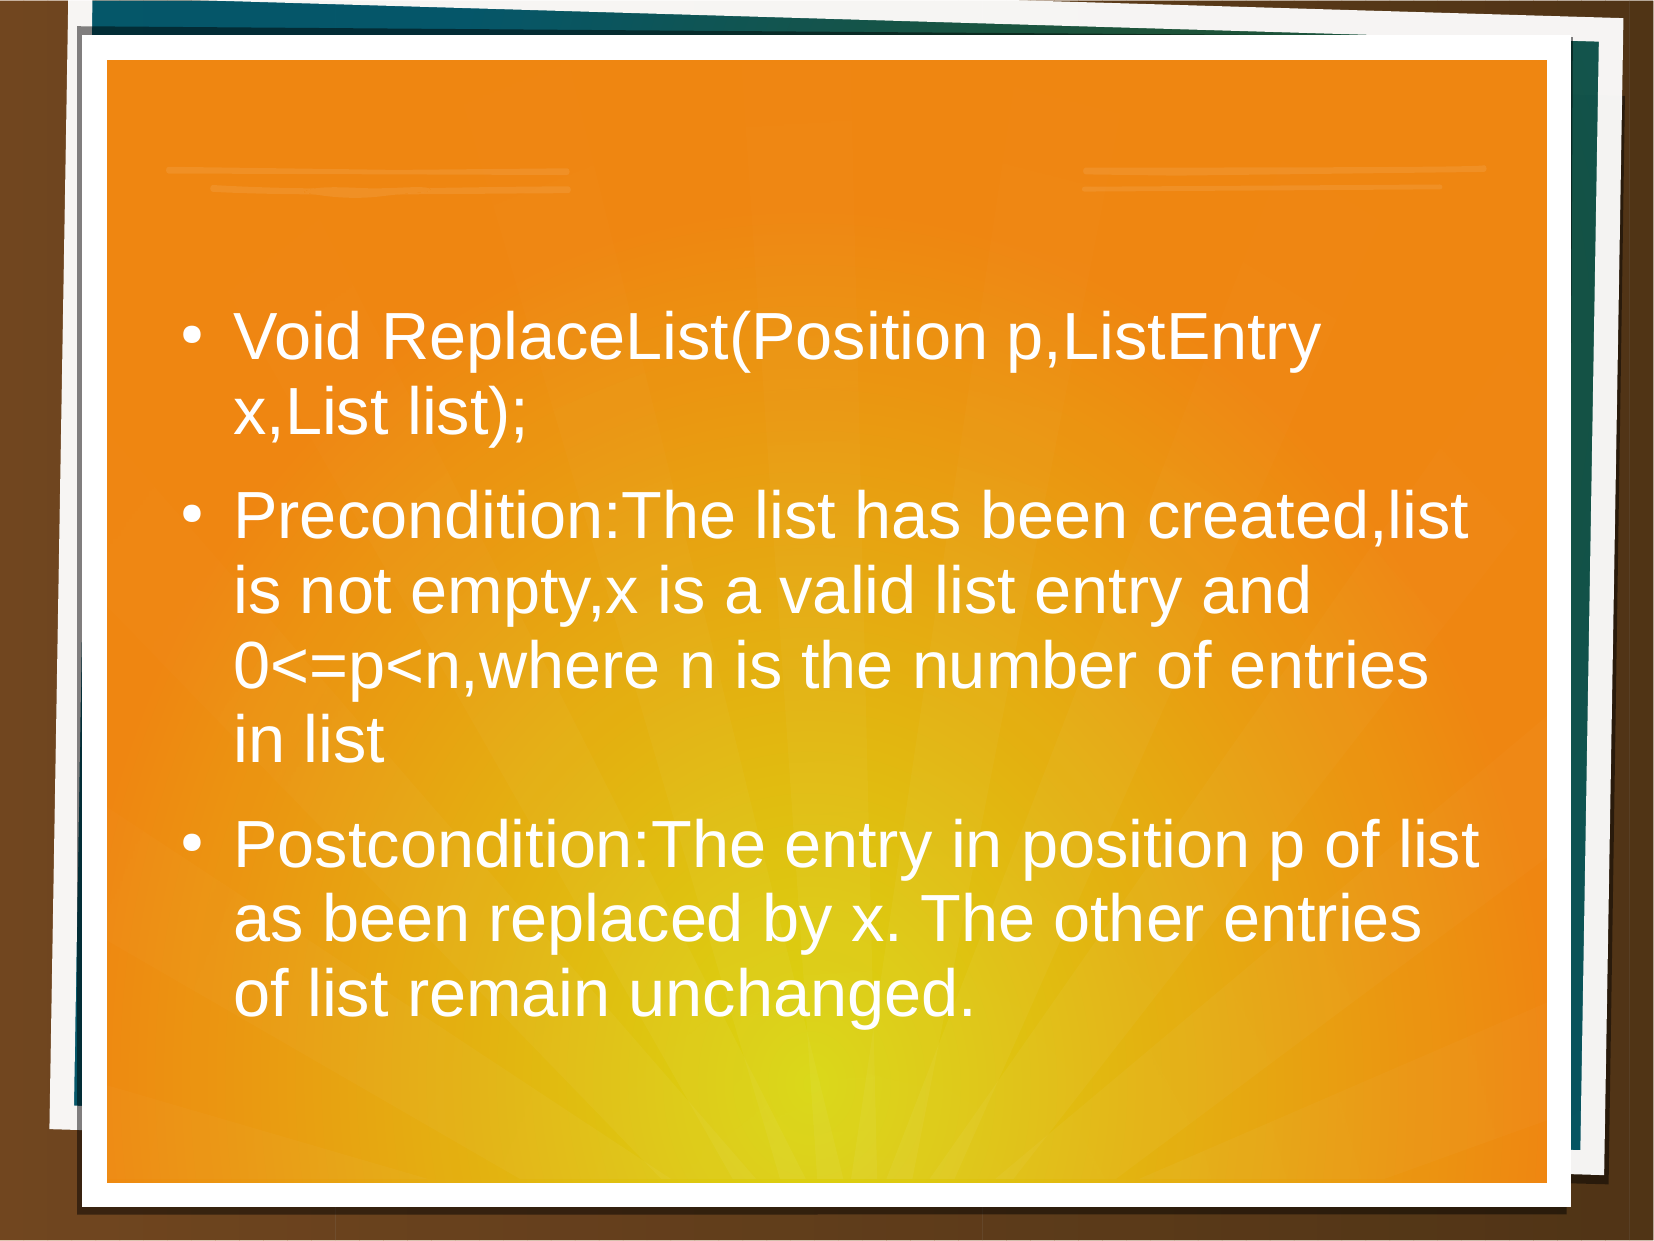

#
Void ReplaceList(Position p,ListEntry x,List list);
Precondition:The list has been created,list is not empty,x is a valid list entry and 0<=p<n,where n is the number of entries in list
Postcondition:The entry in position p of list as been replaced by x. The other entries of list remain unchanged.